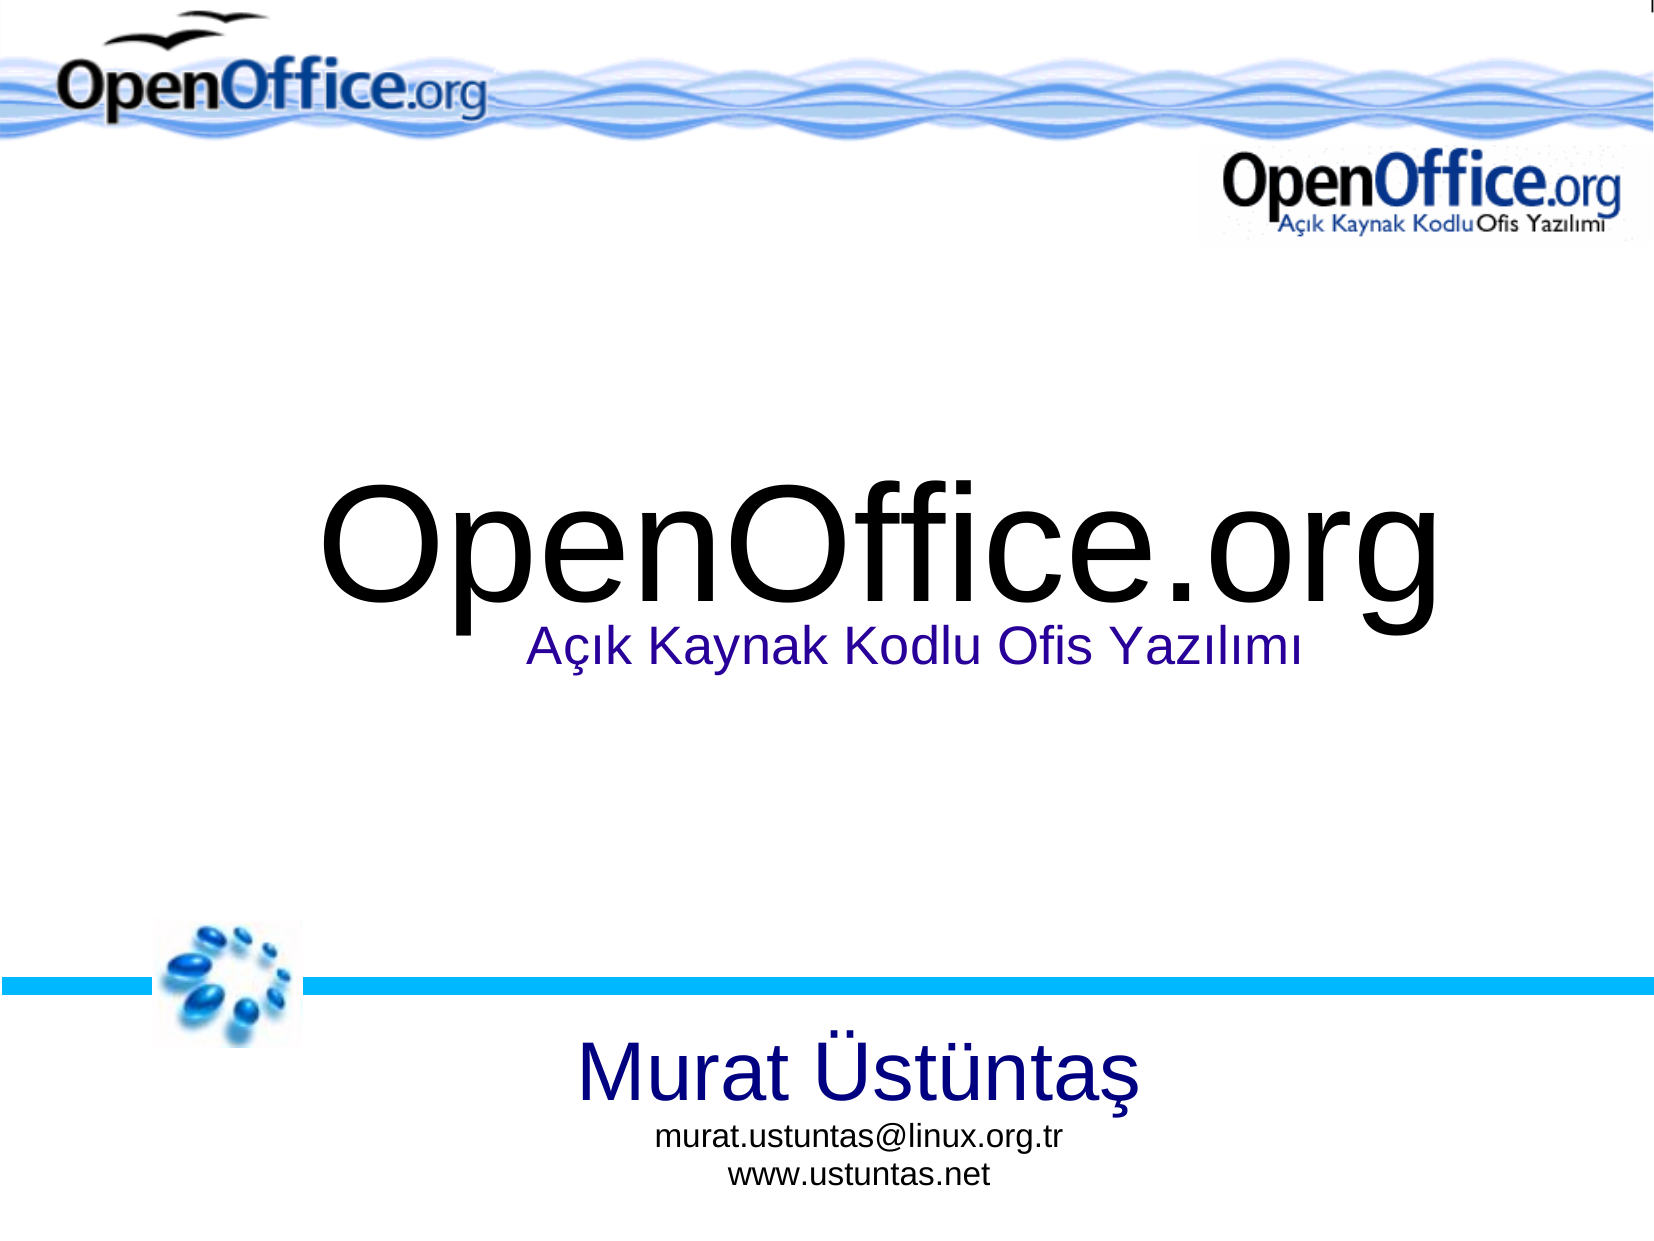

OpenOffice.org
Açık Kaynak Kodlu Ofis Yazılımı
Murat Üstüntaş
murat.ustuntas@linux.org.tr
www.ustuntas.net